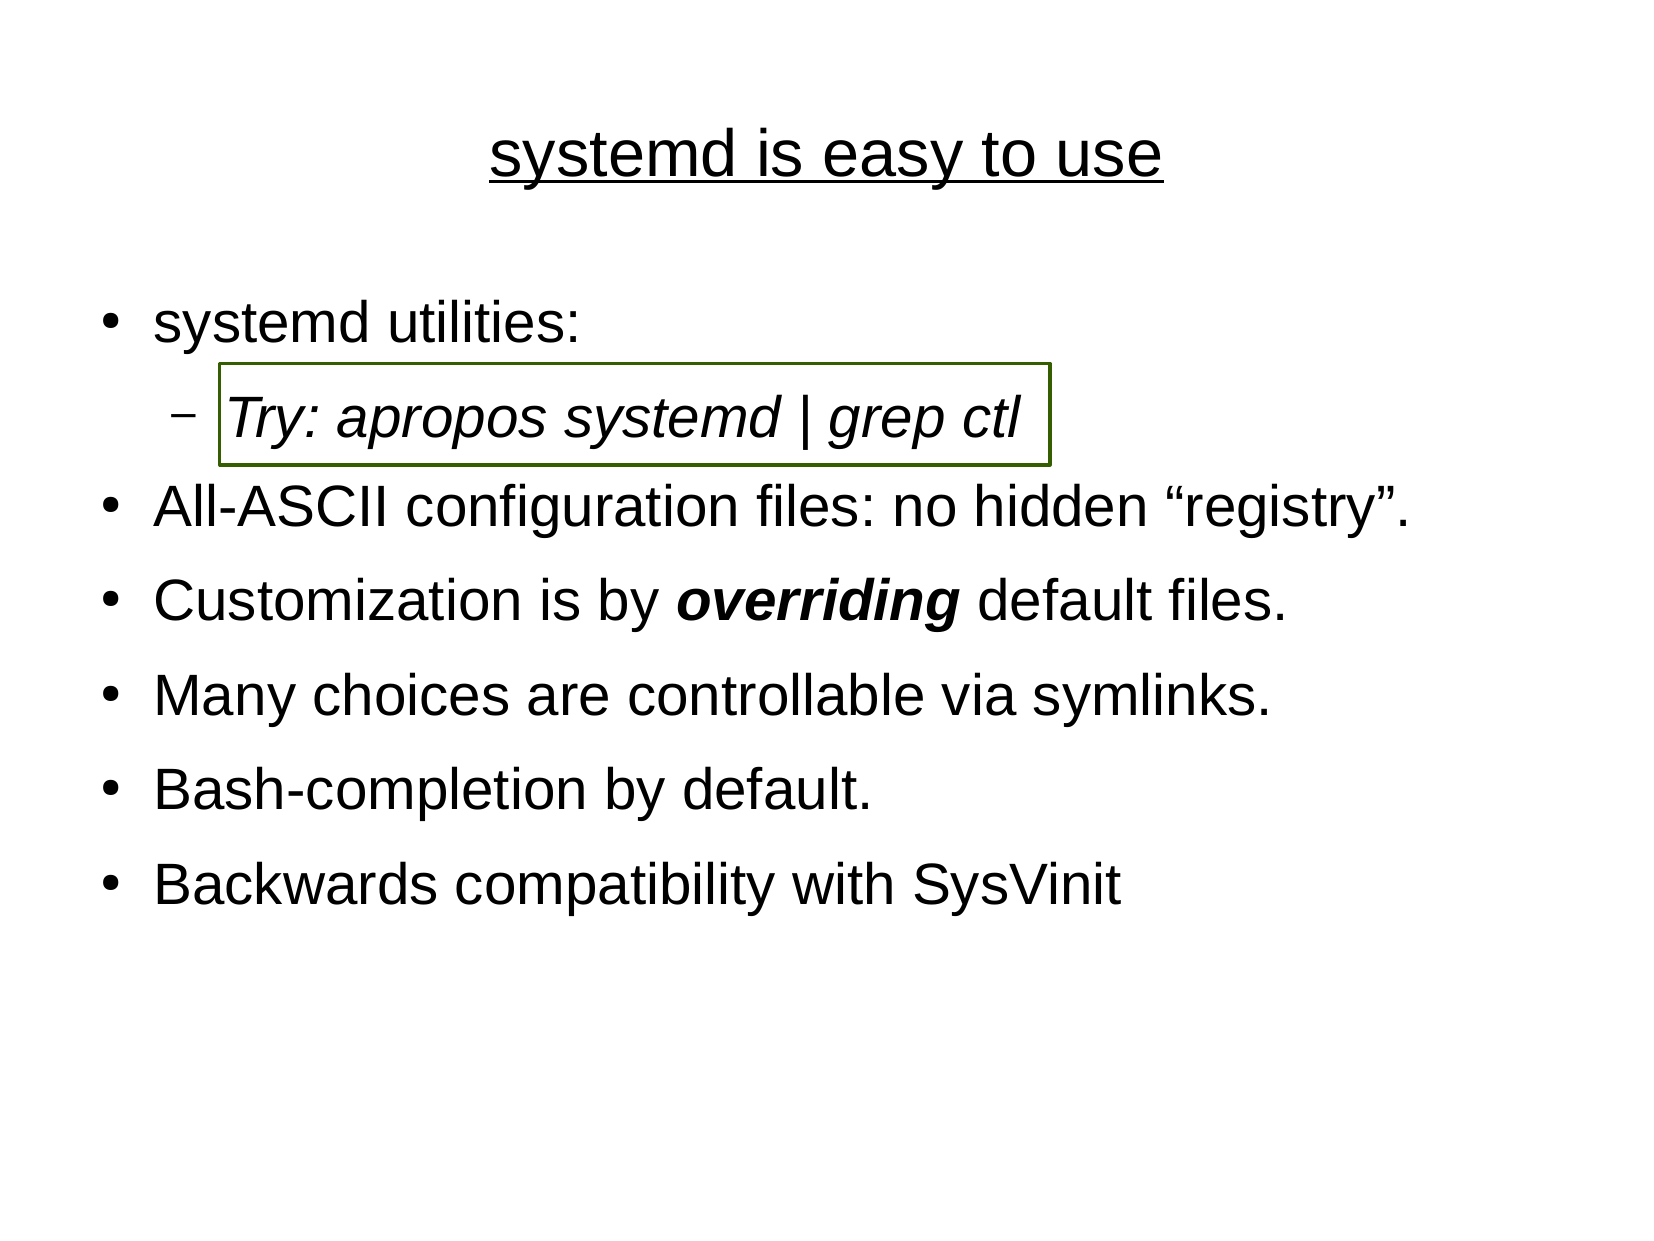

# systemd is easy to use
systemd utilities:
Try: apropos systemd | grep ctl
All-ASCII configuration files: no hidden “registry”.
Customization is by overriding default files.
Many choices are controllable via symlinks.
Bash-completion by default.
Backwards compatibility with SysVinit